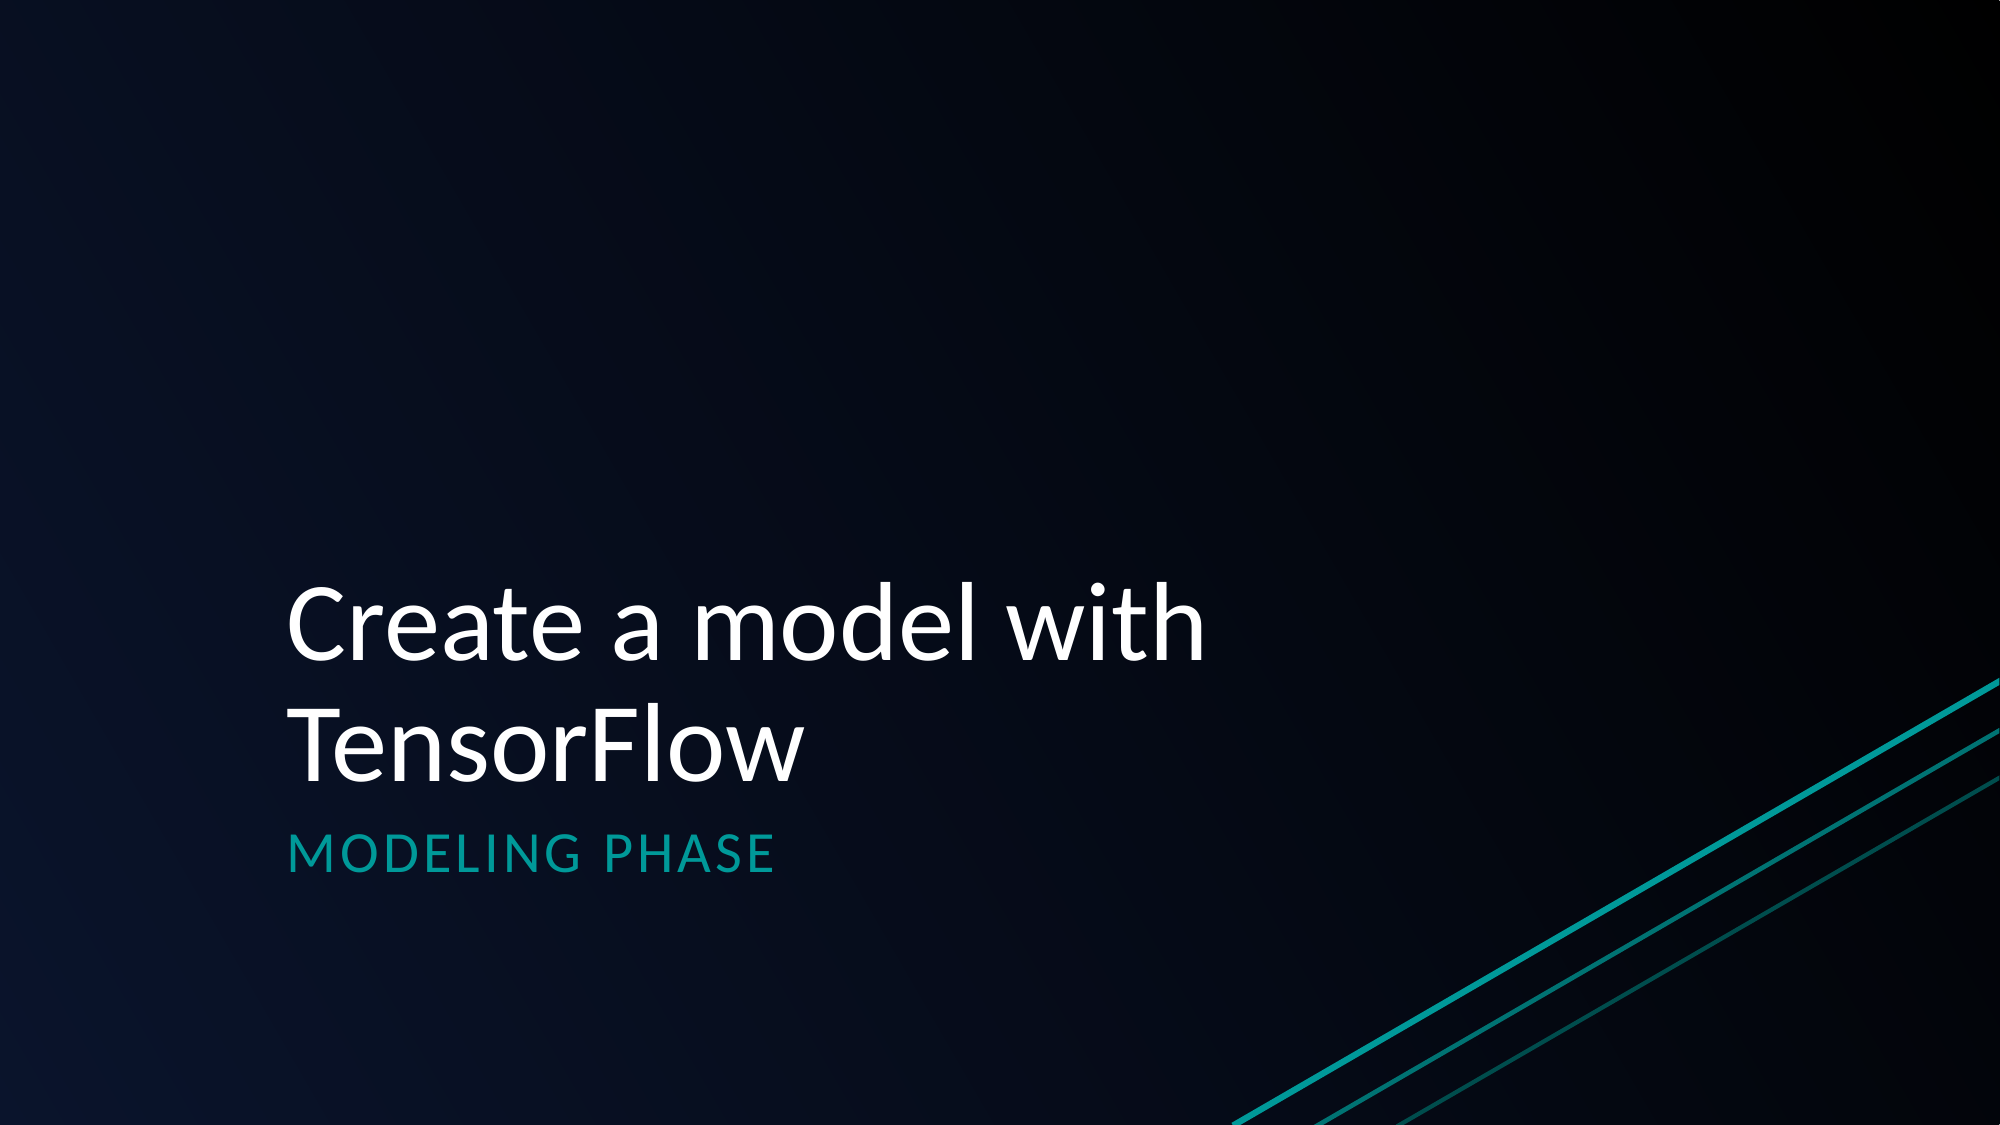

# Create a model with TensorFlow
Modeling phase